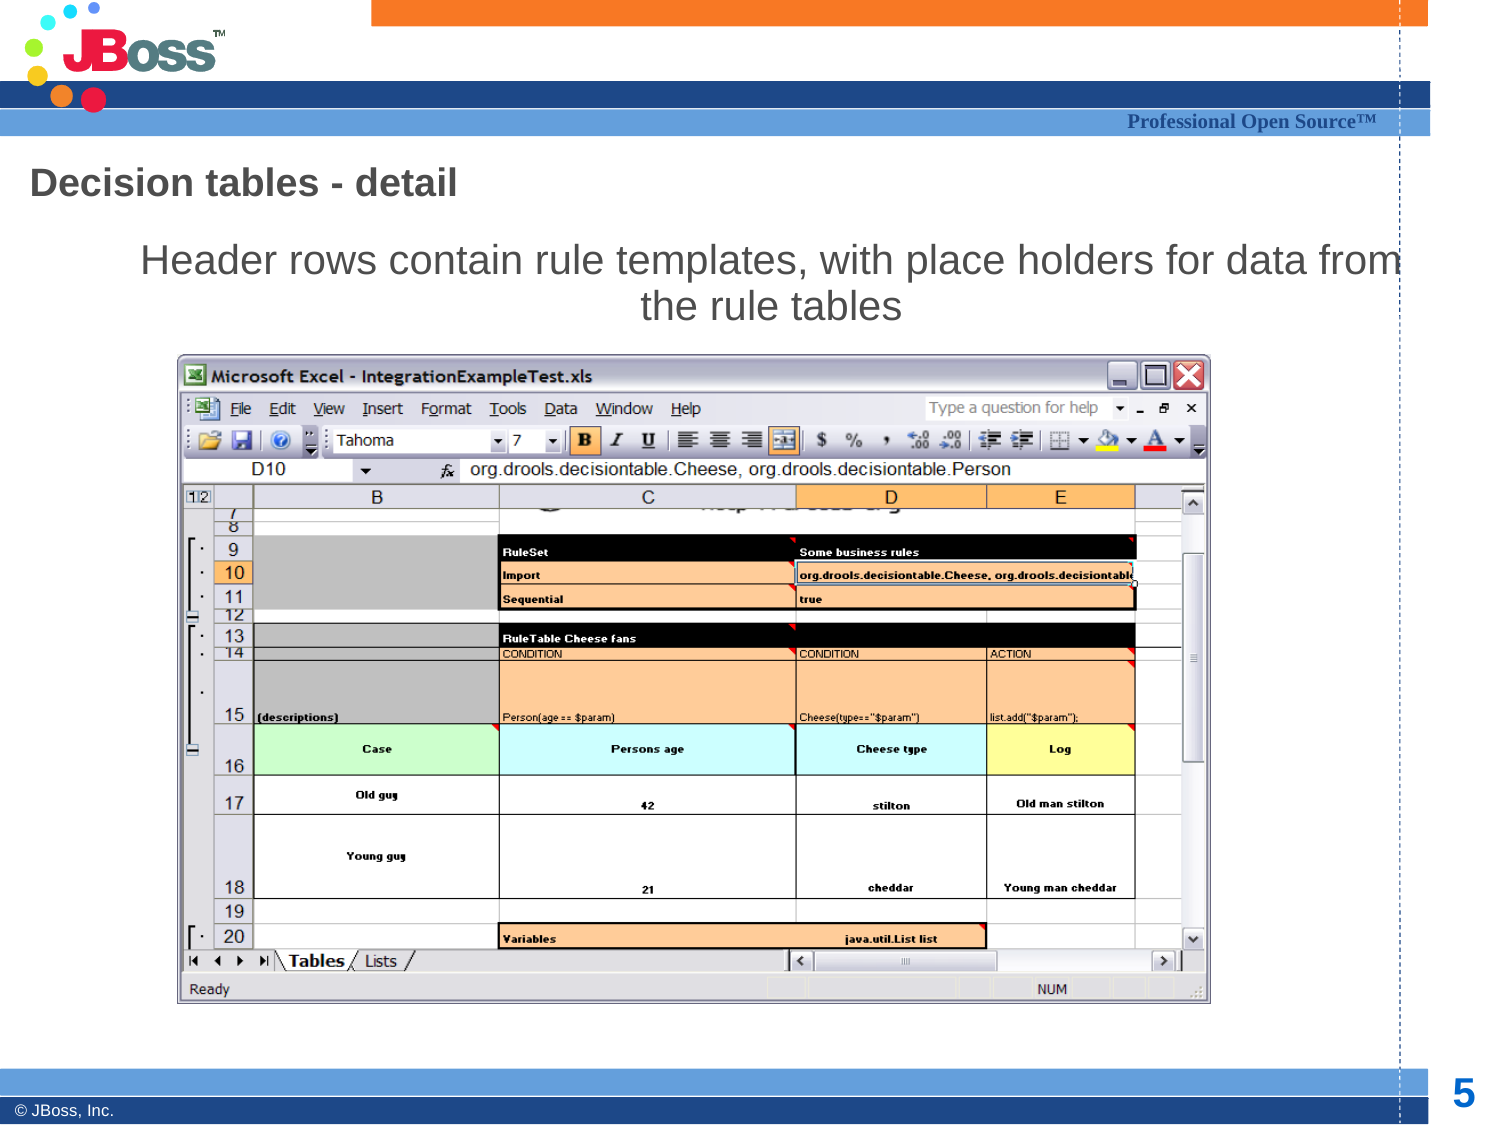

# Decision tables - detail
Header rows contain rule templates, with place holders for data from the rule tables